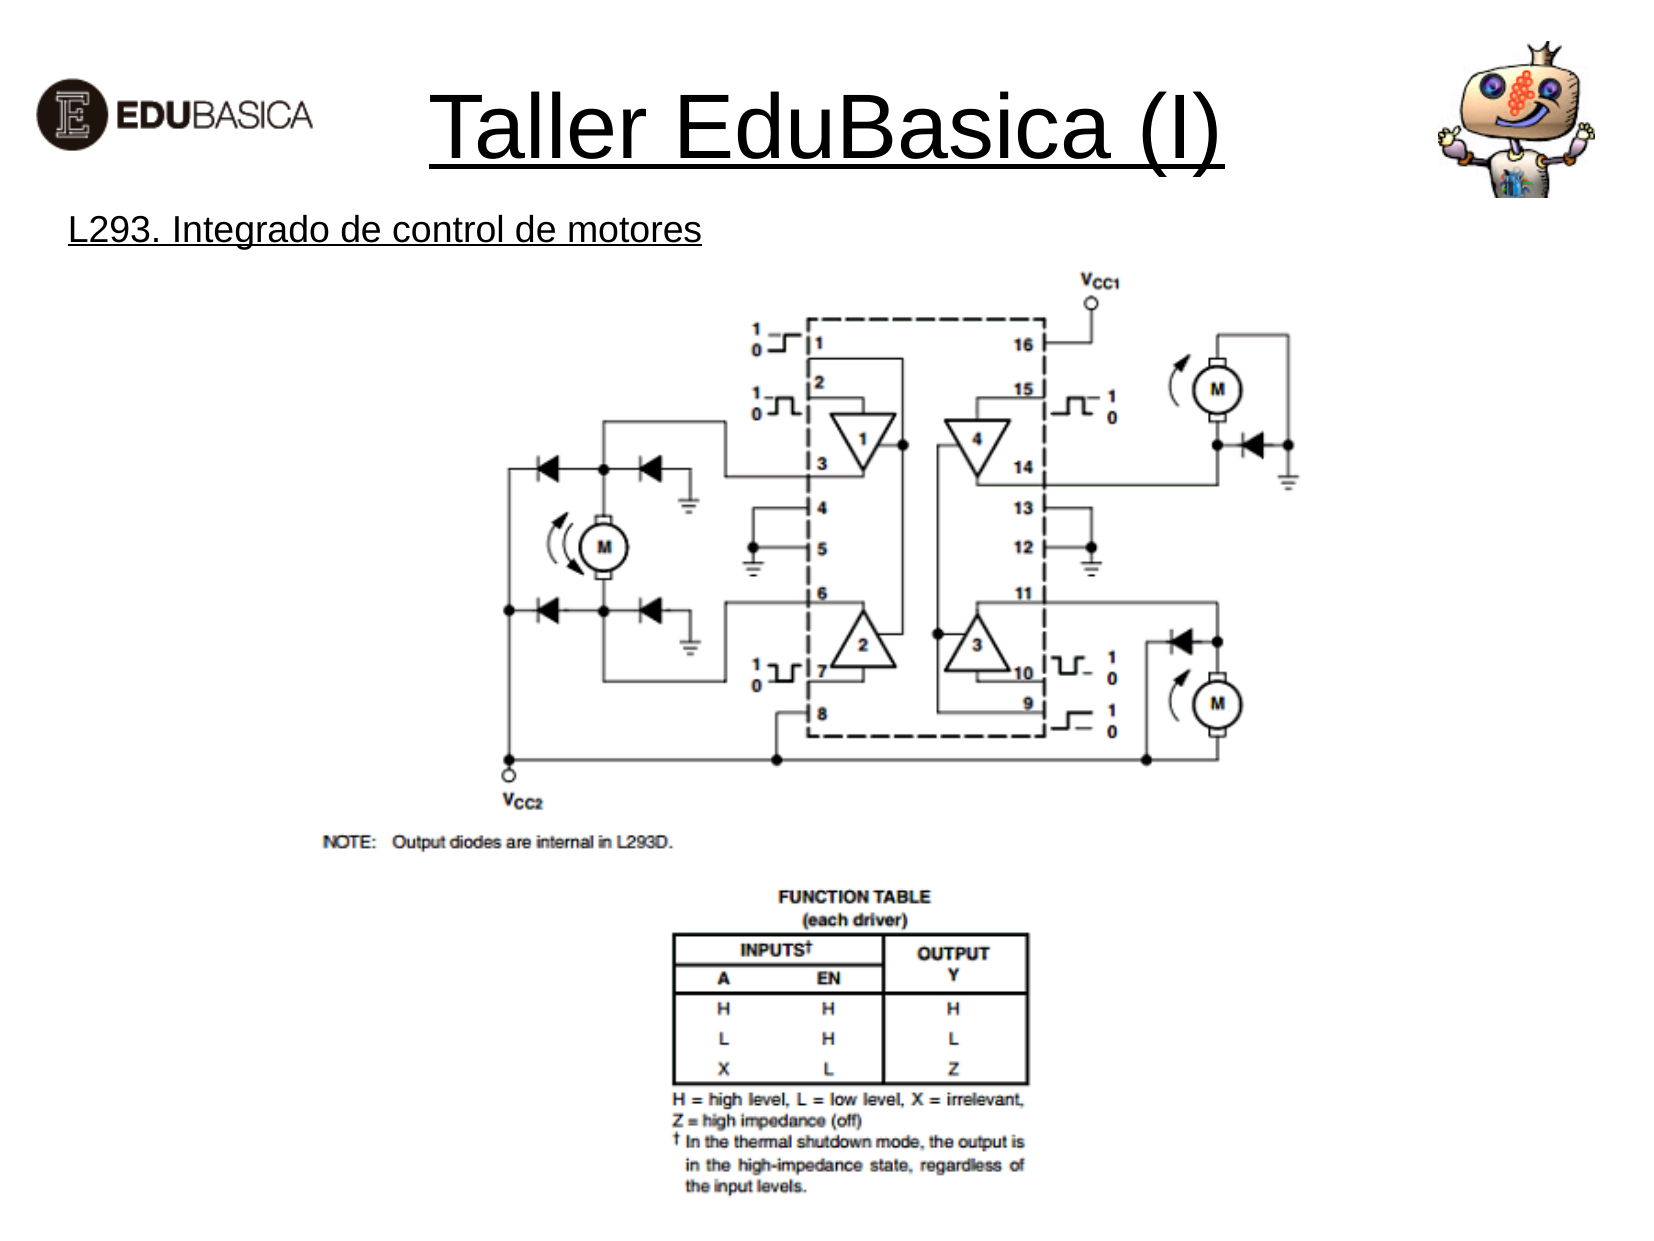

# Taller EduBasica (I)
L293. Integrado de control de motores